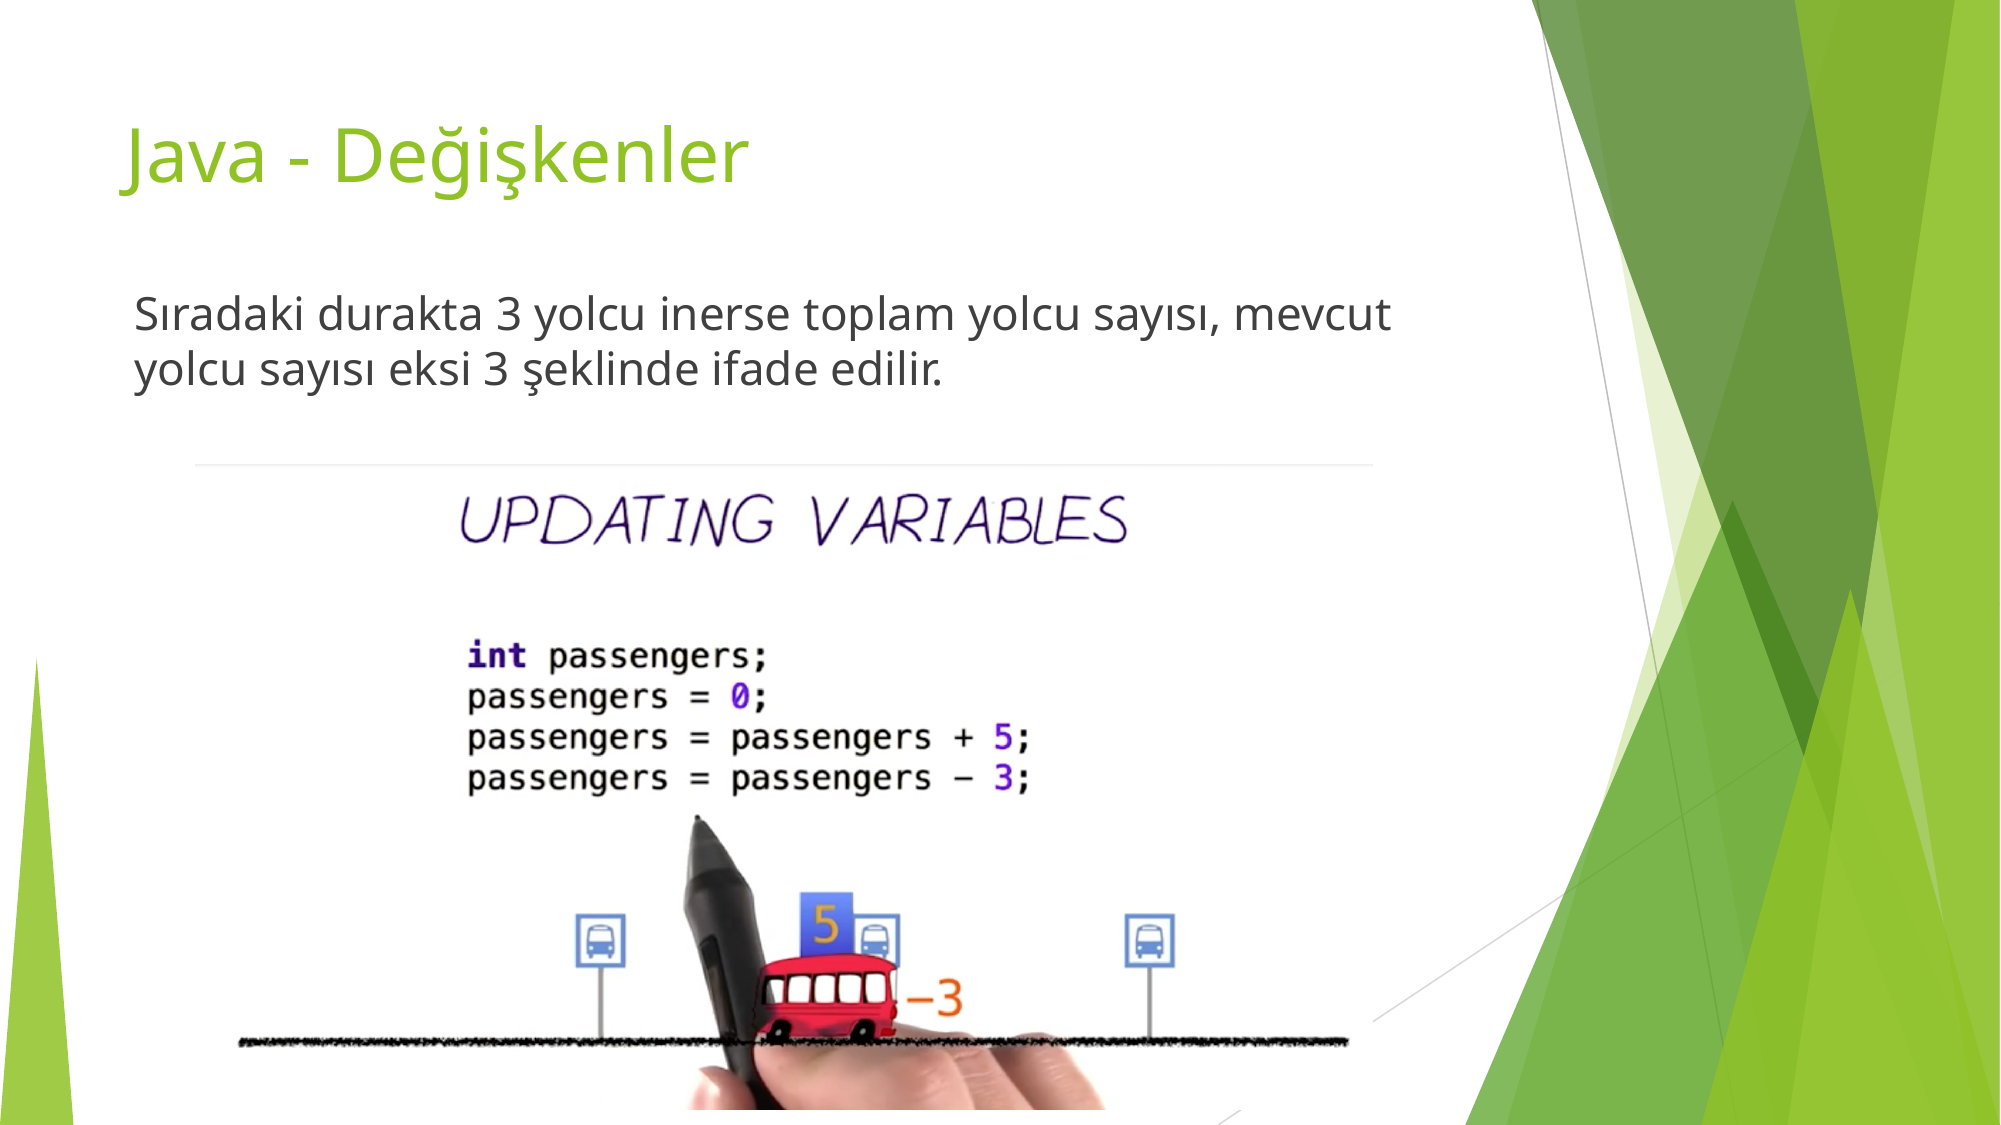

# Java - Değişkenler
Sıradaki durakta 3 yolcu inerse toplam yolcu sayısı, mevcut yolcu sayısı eksi 3 şeklinde ifade edilir.